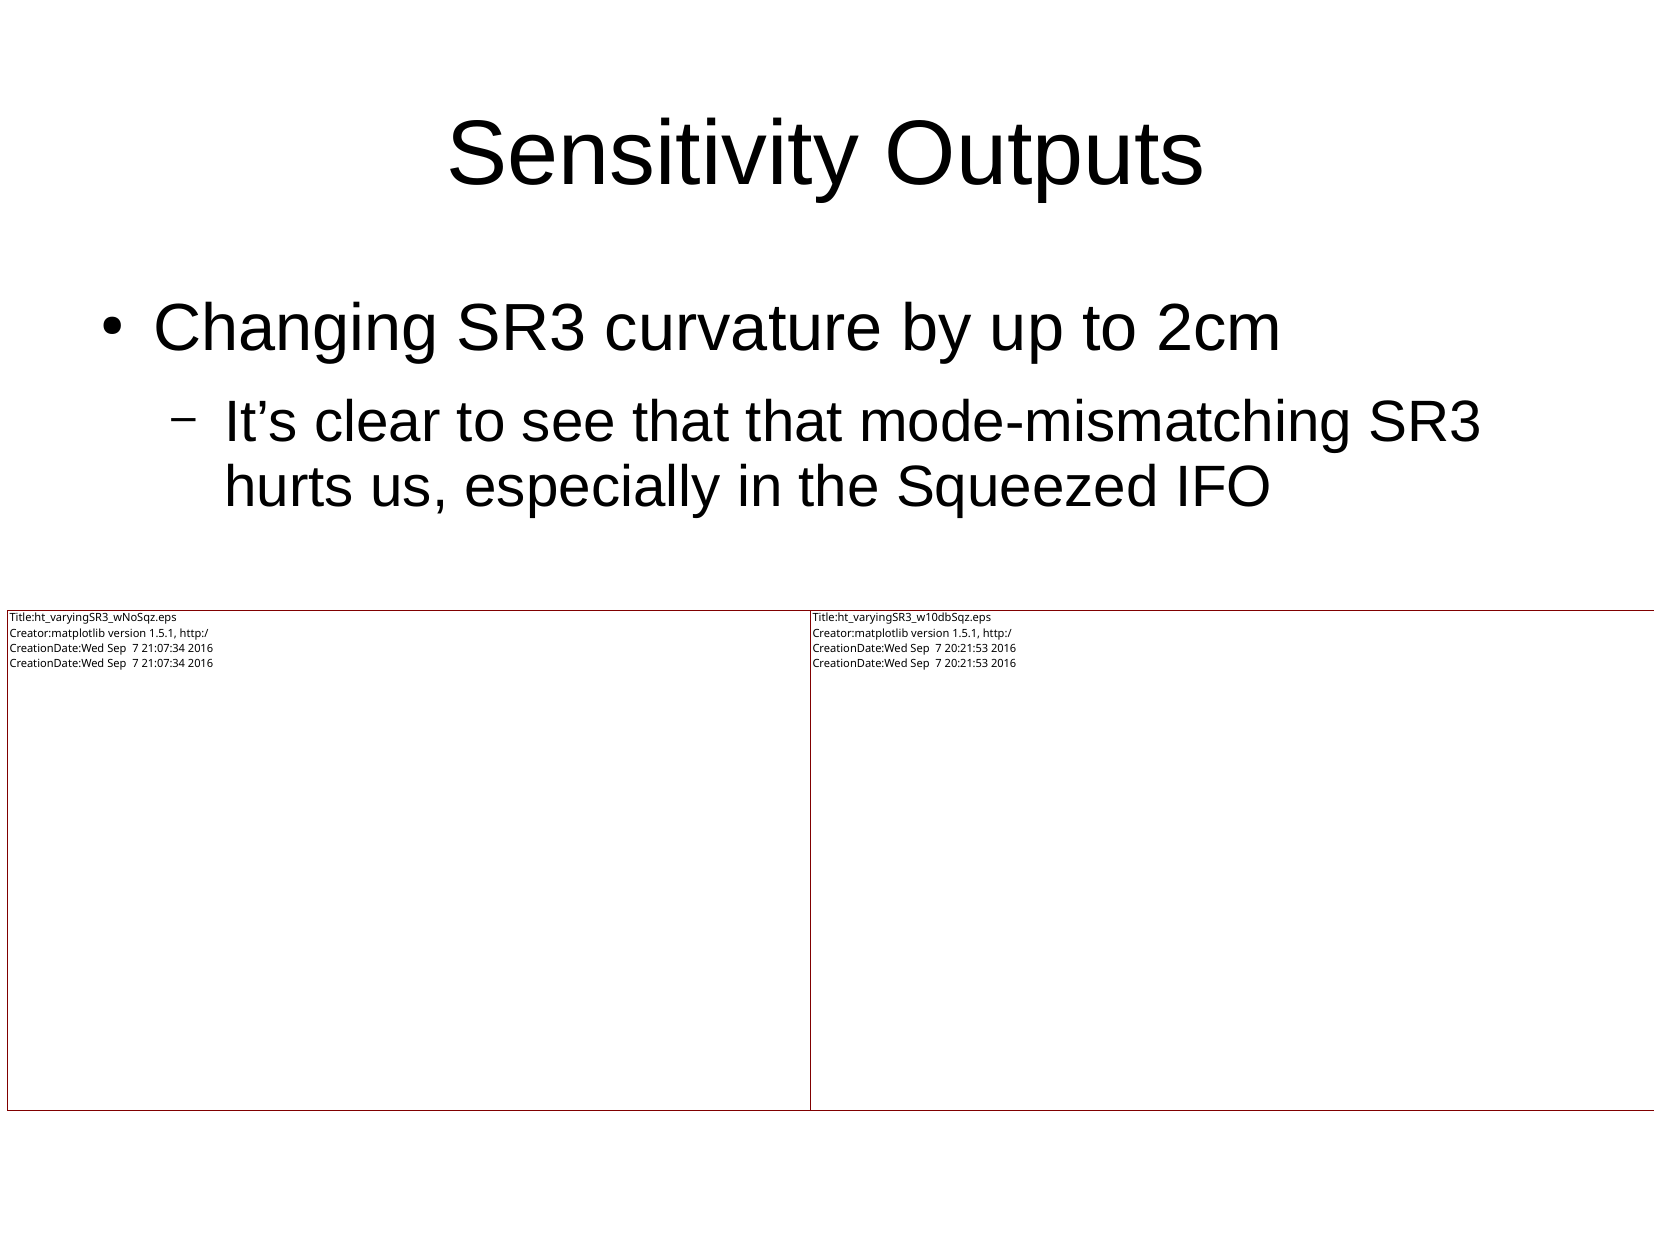

# Sensitivity Outputs
Changing SR3 curvature by up to 2cm
It’s clear to see that that mode-mismatching SR3 hurts us, especially in the Squeezed IFO